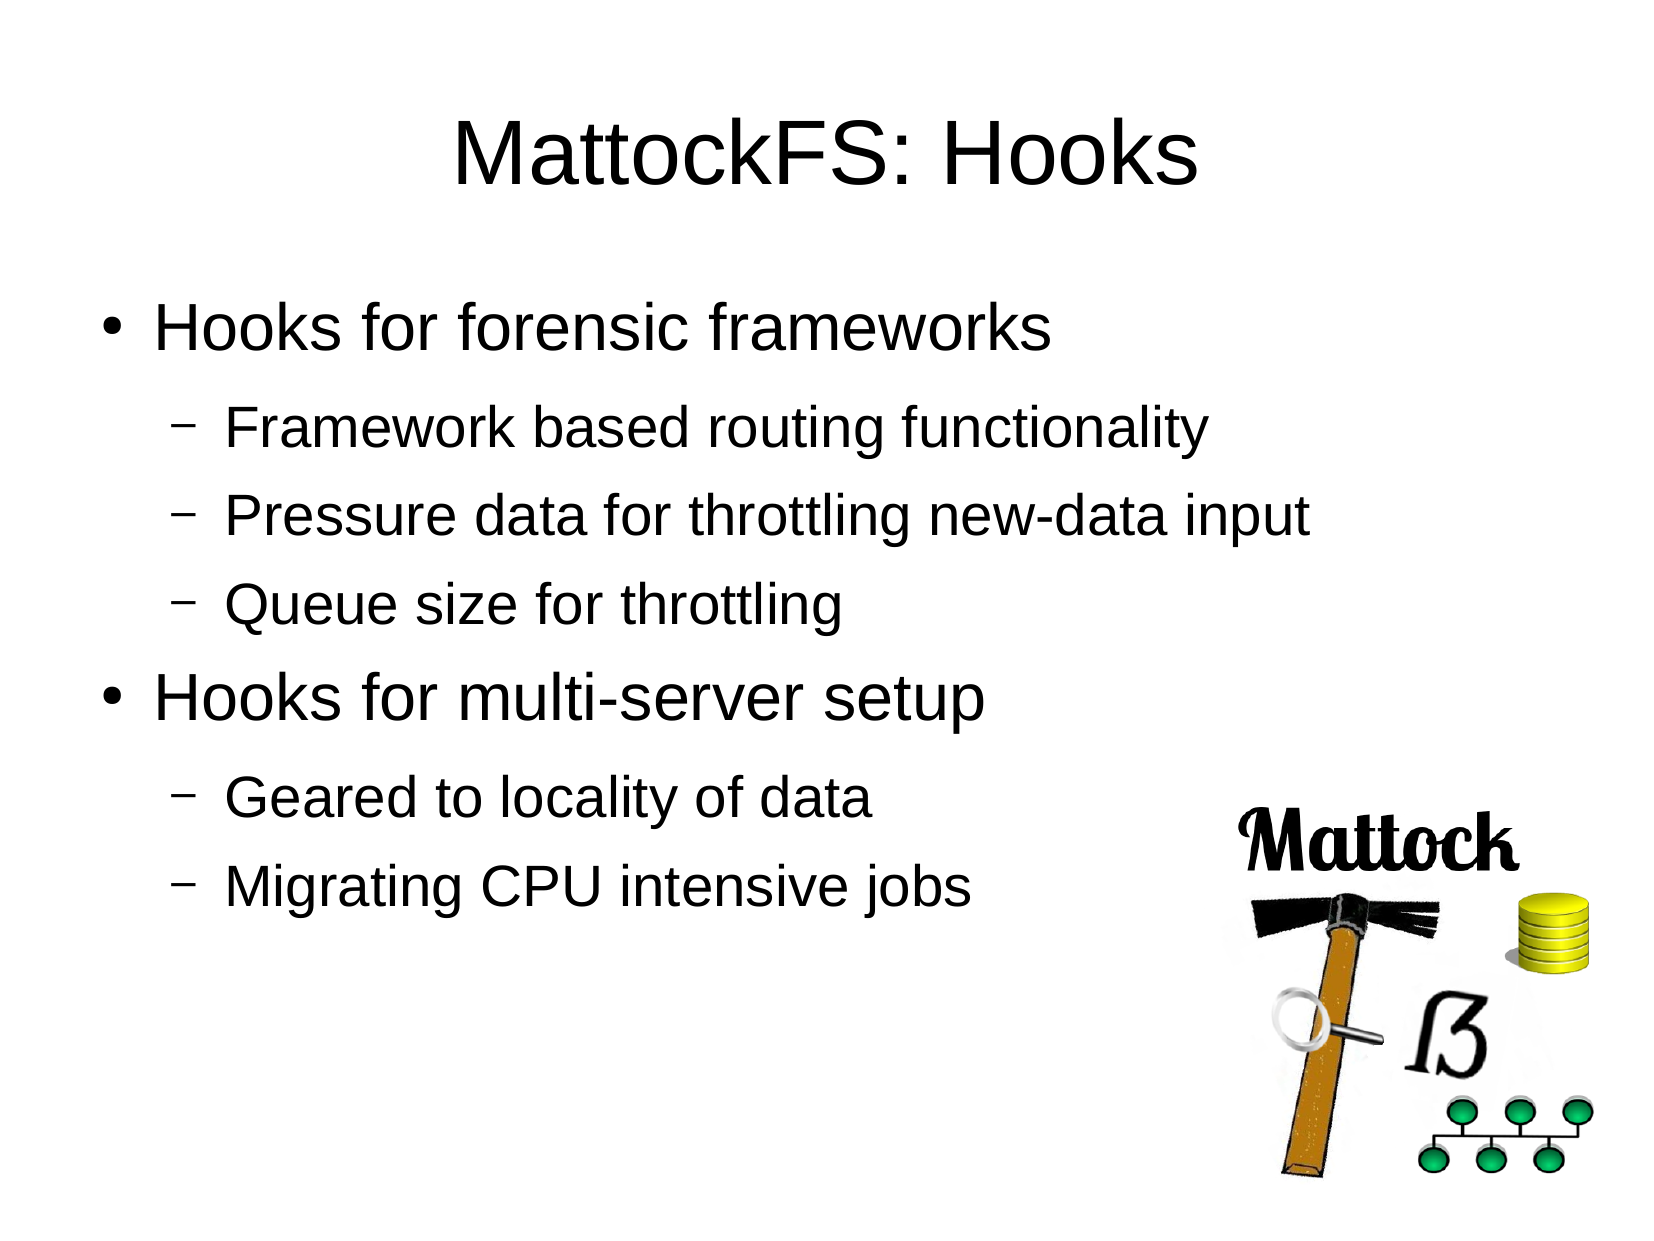

# MattockFS: Hooks
Hooks for forensic frameworks
Framework based routing functionality
Pressure data for throttling new-data input
Queue size for throttling
Hooks for multi-server setup
Geared to locality of data
Migrating CPU intensive jobs